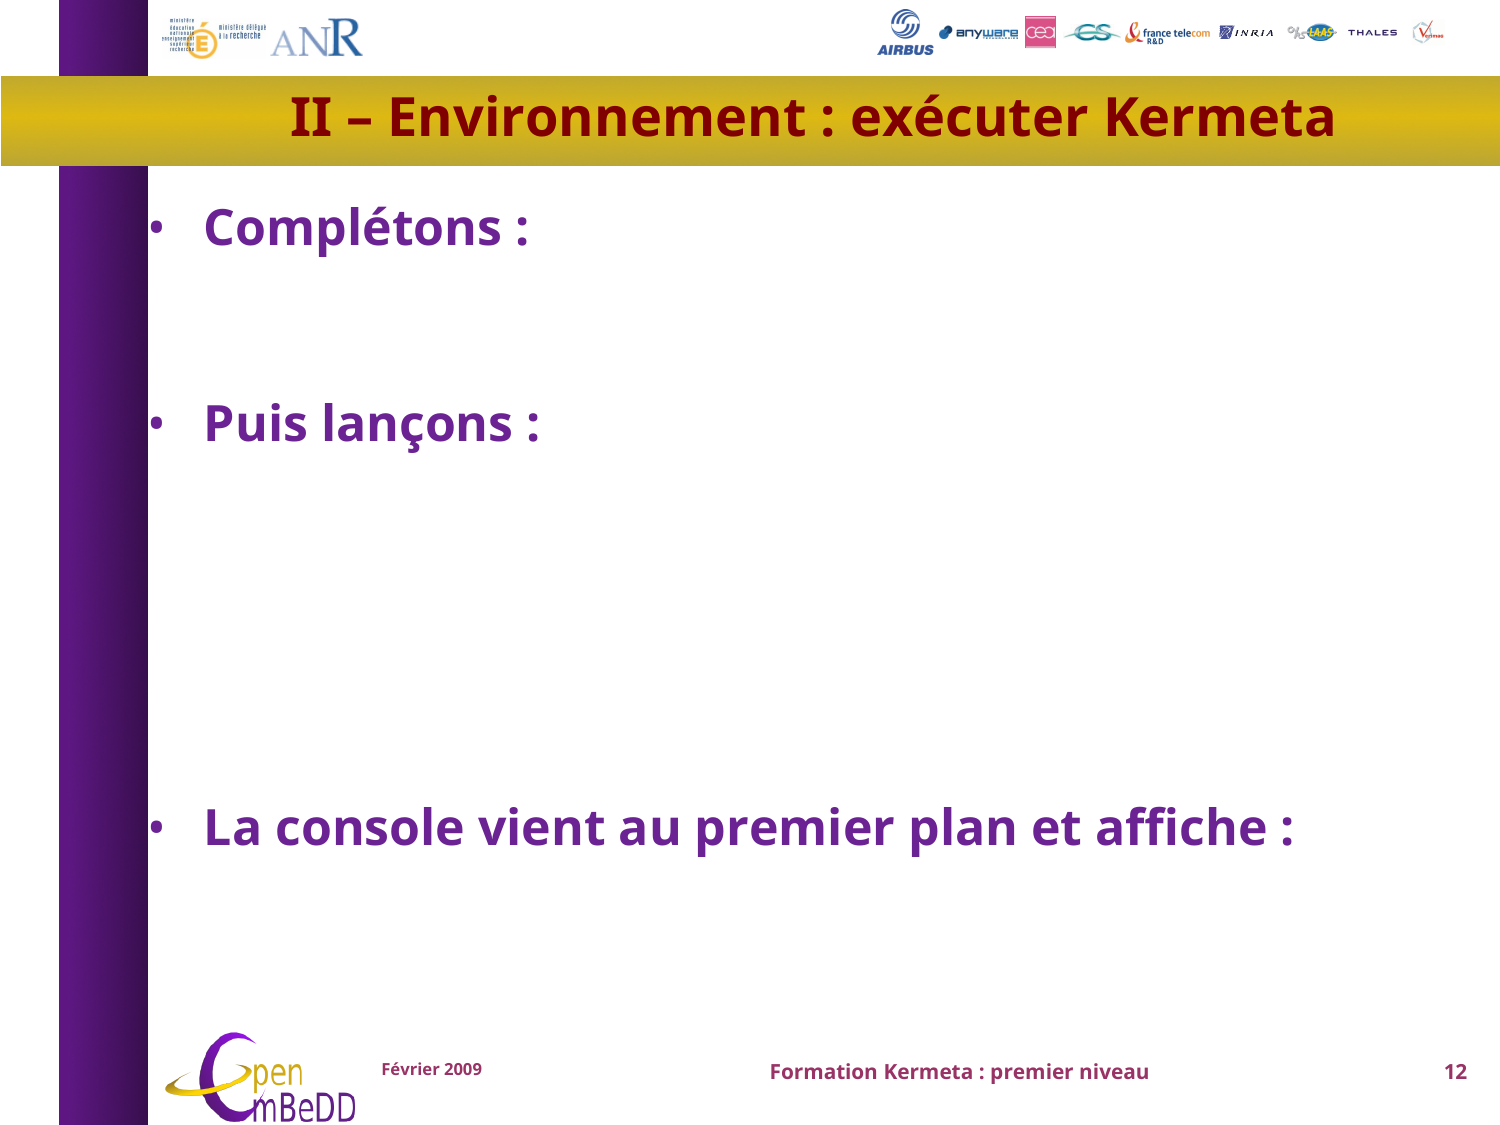

# II – Environnement : exécuter Kermeta
Complétons :
Puis lançons :
La console vient au premier plan et affiche :
Pied de page
Pied de page fixe
12